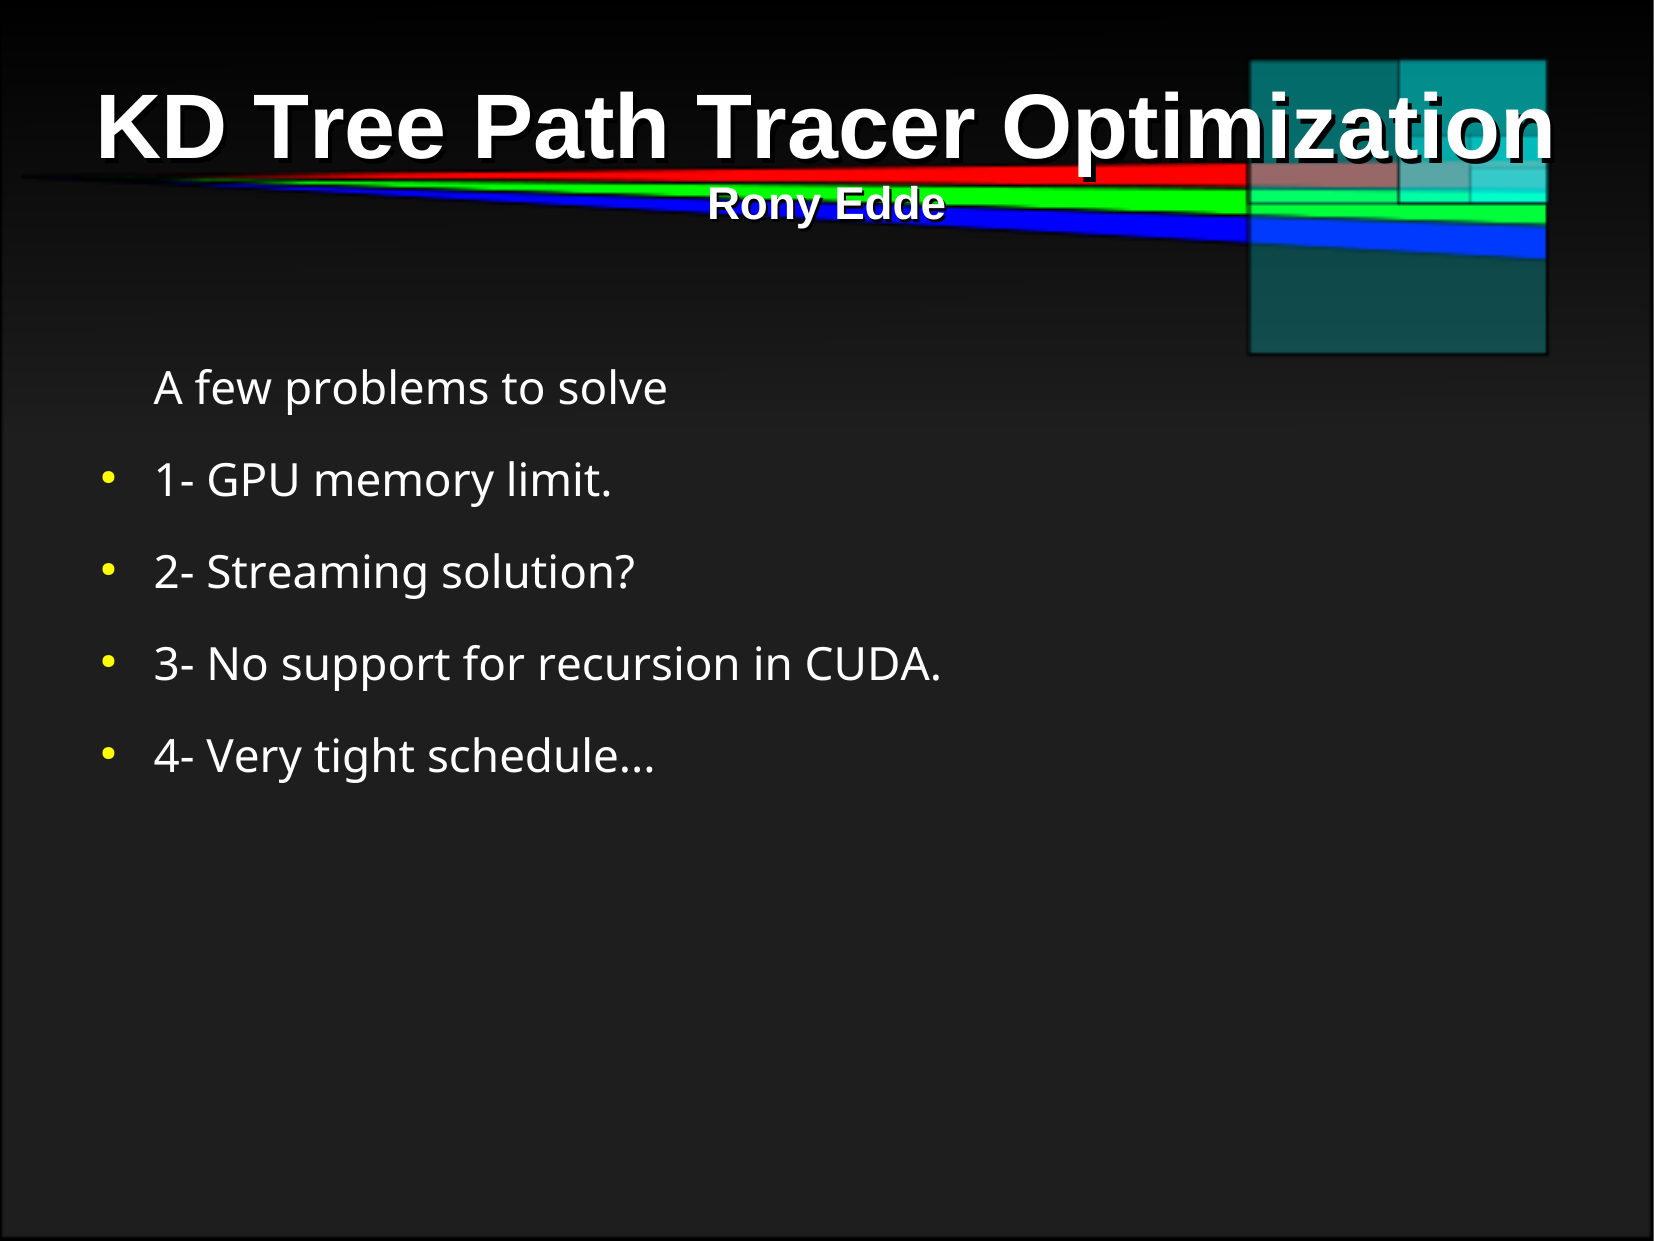

KD Tree Path Tracer Optimization
Rony Edde
# A few problems to solve
1- GPU memory limit.
2- Streaming solution?
3- No support for recursion in CUDA.
4- Very tight schedule...